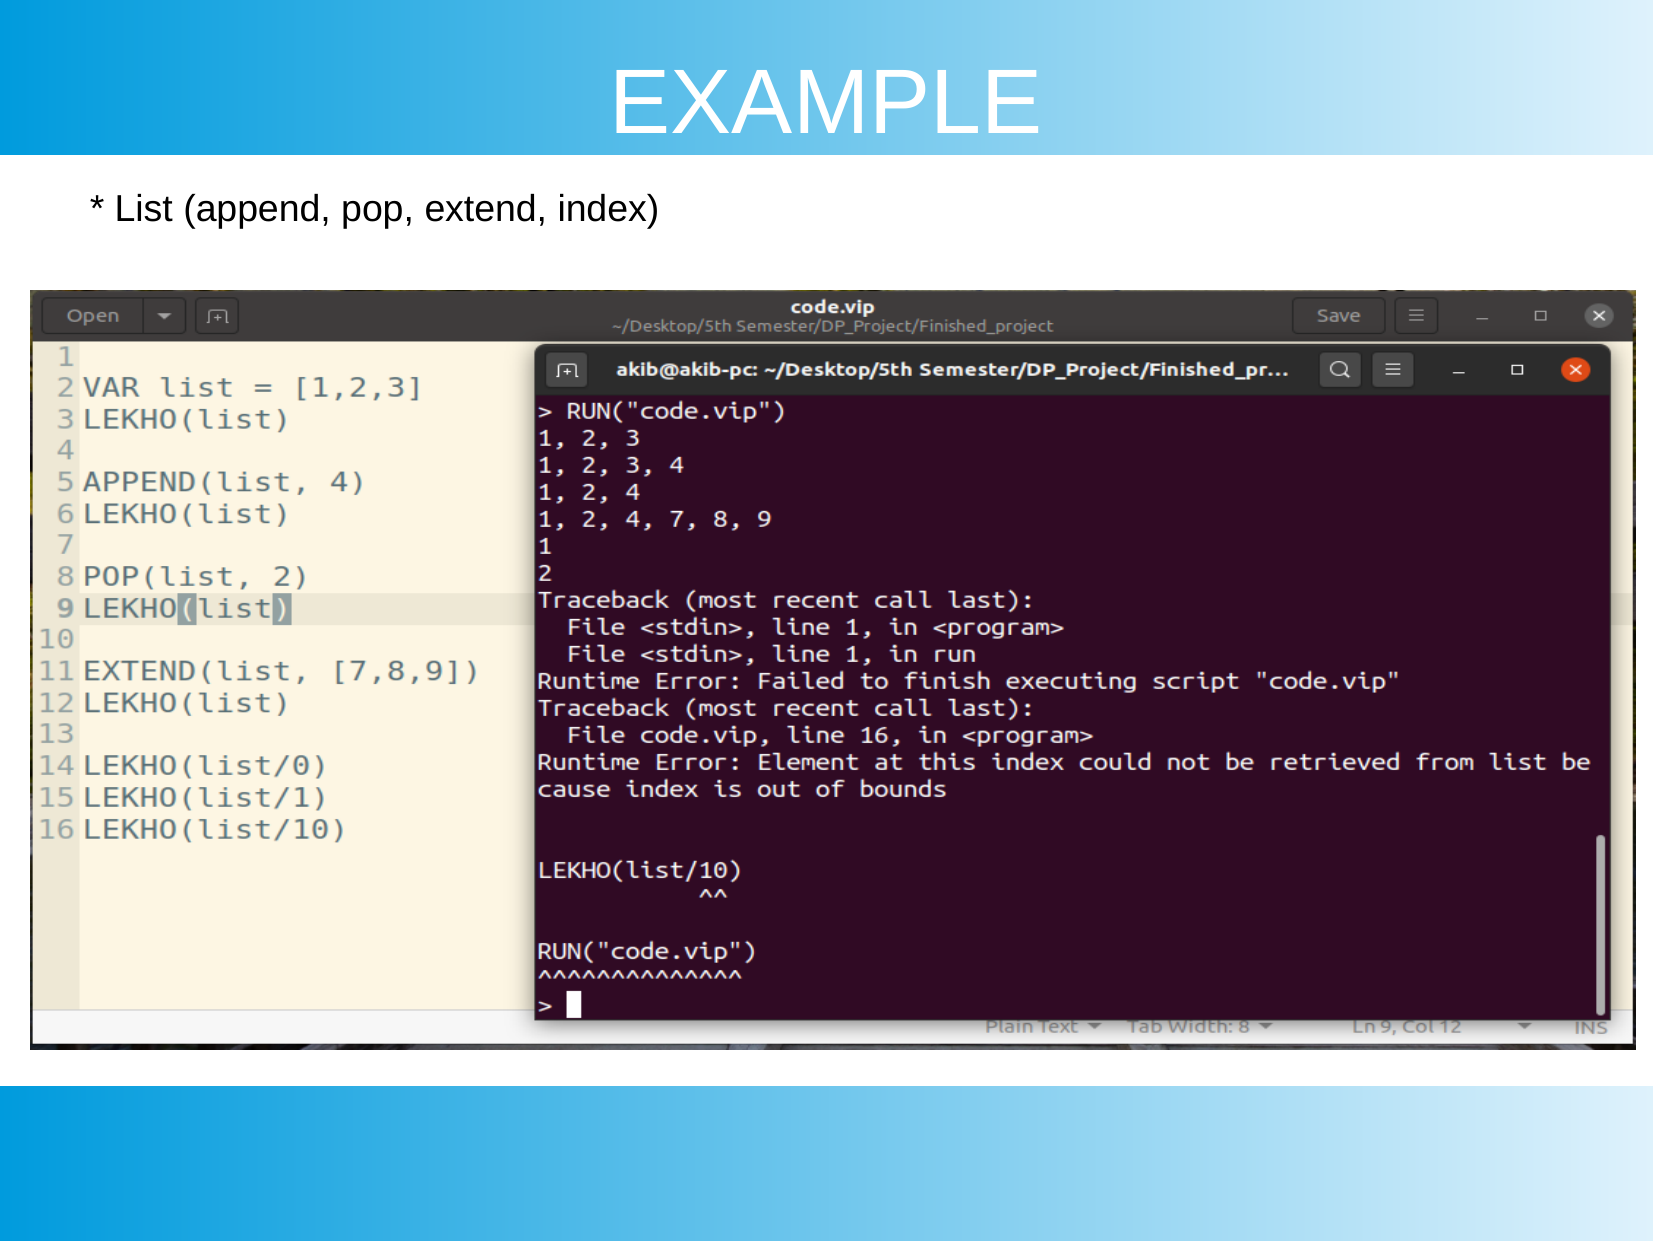

# EXAMPLE
* List (append, pop, extend, index)